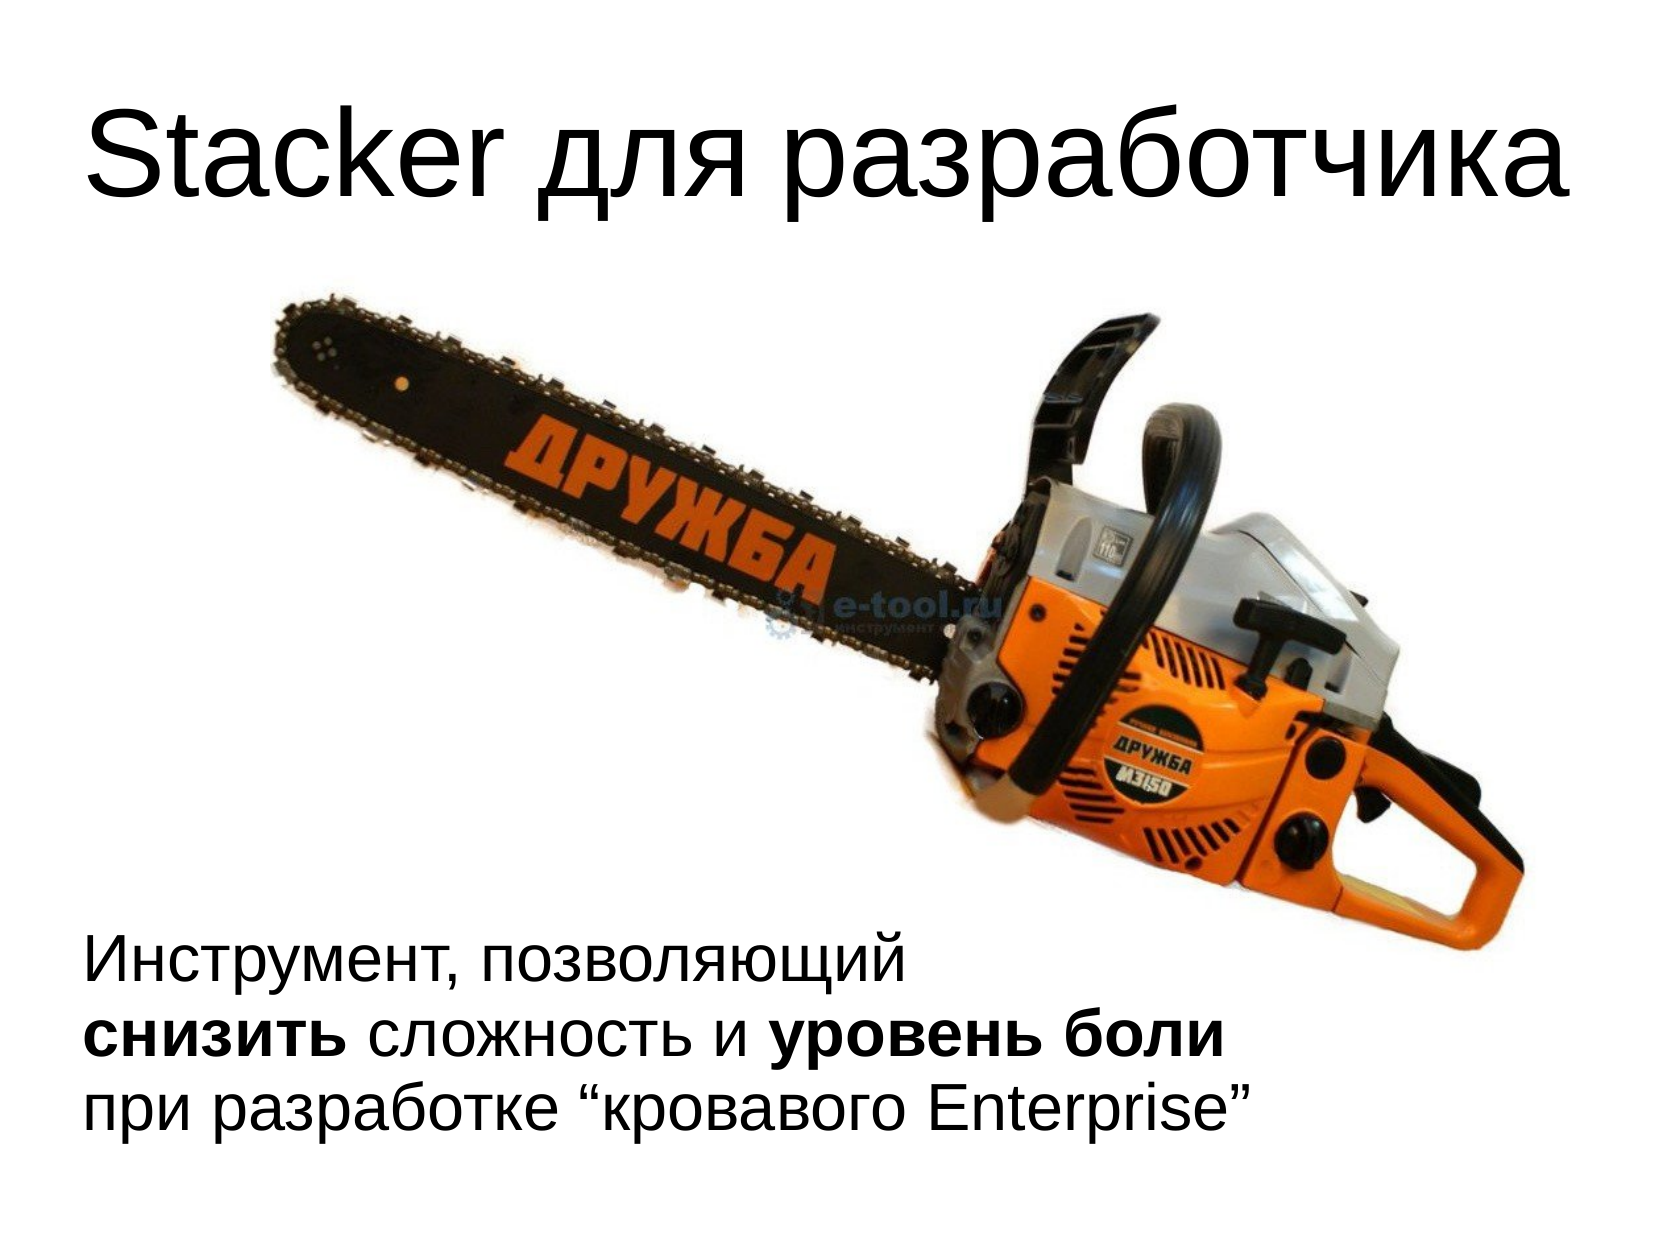

# Stacker для разработчика
Инструмент, позволяющий
снизить сложность и уровень боли
при разработке “кровавого Enterprise”